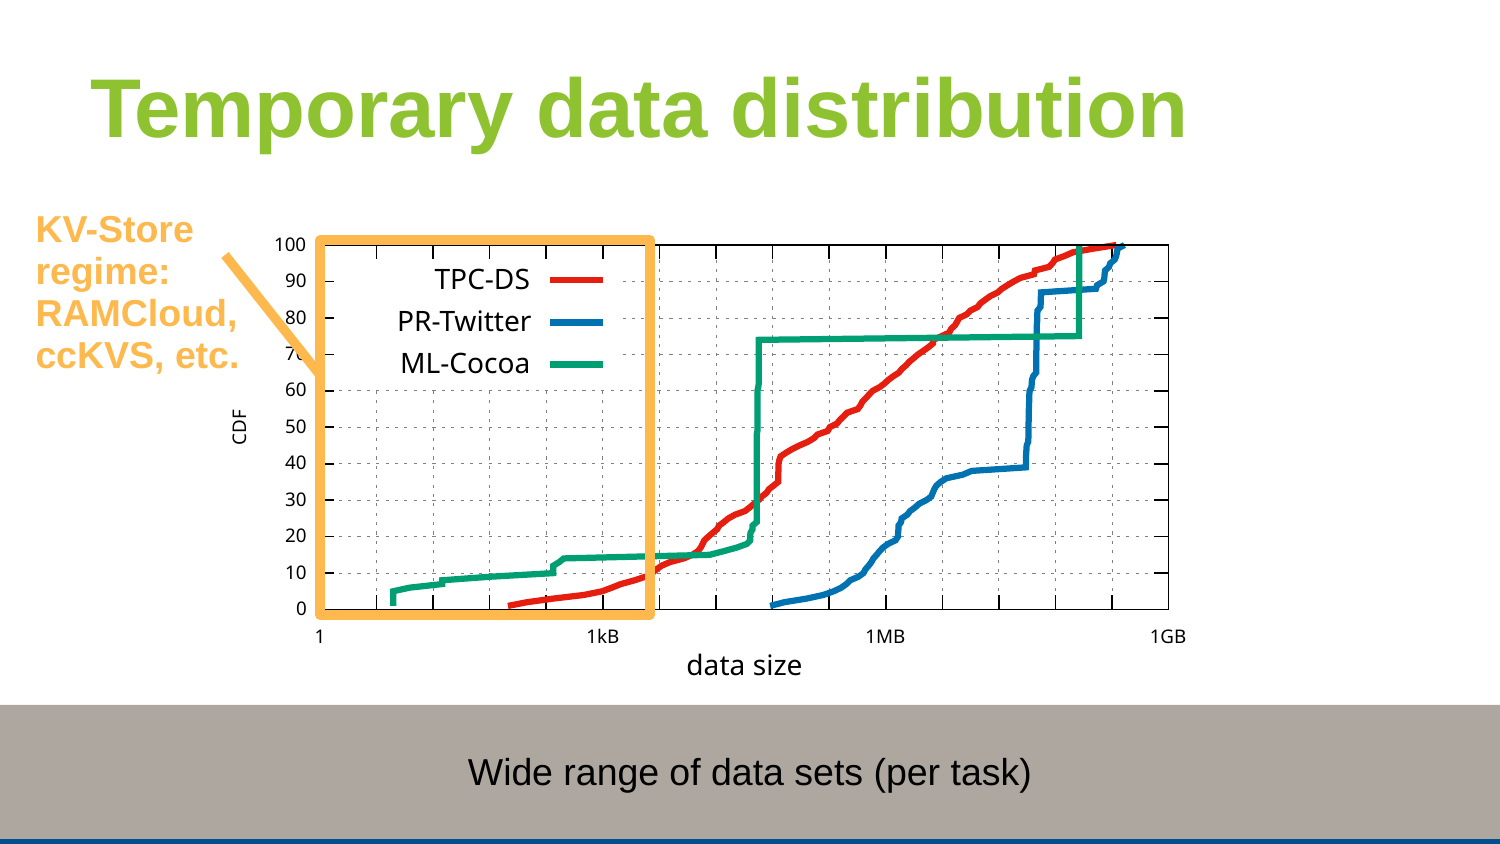

#
Temporary data distribution
KV-Store regime:
RAMCloud,
ccKVS, etc.
Wide range of data sets (per task)
14